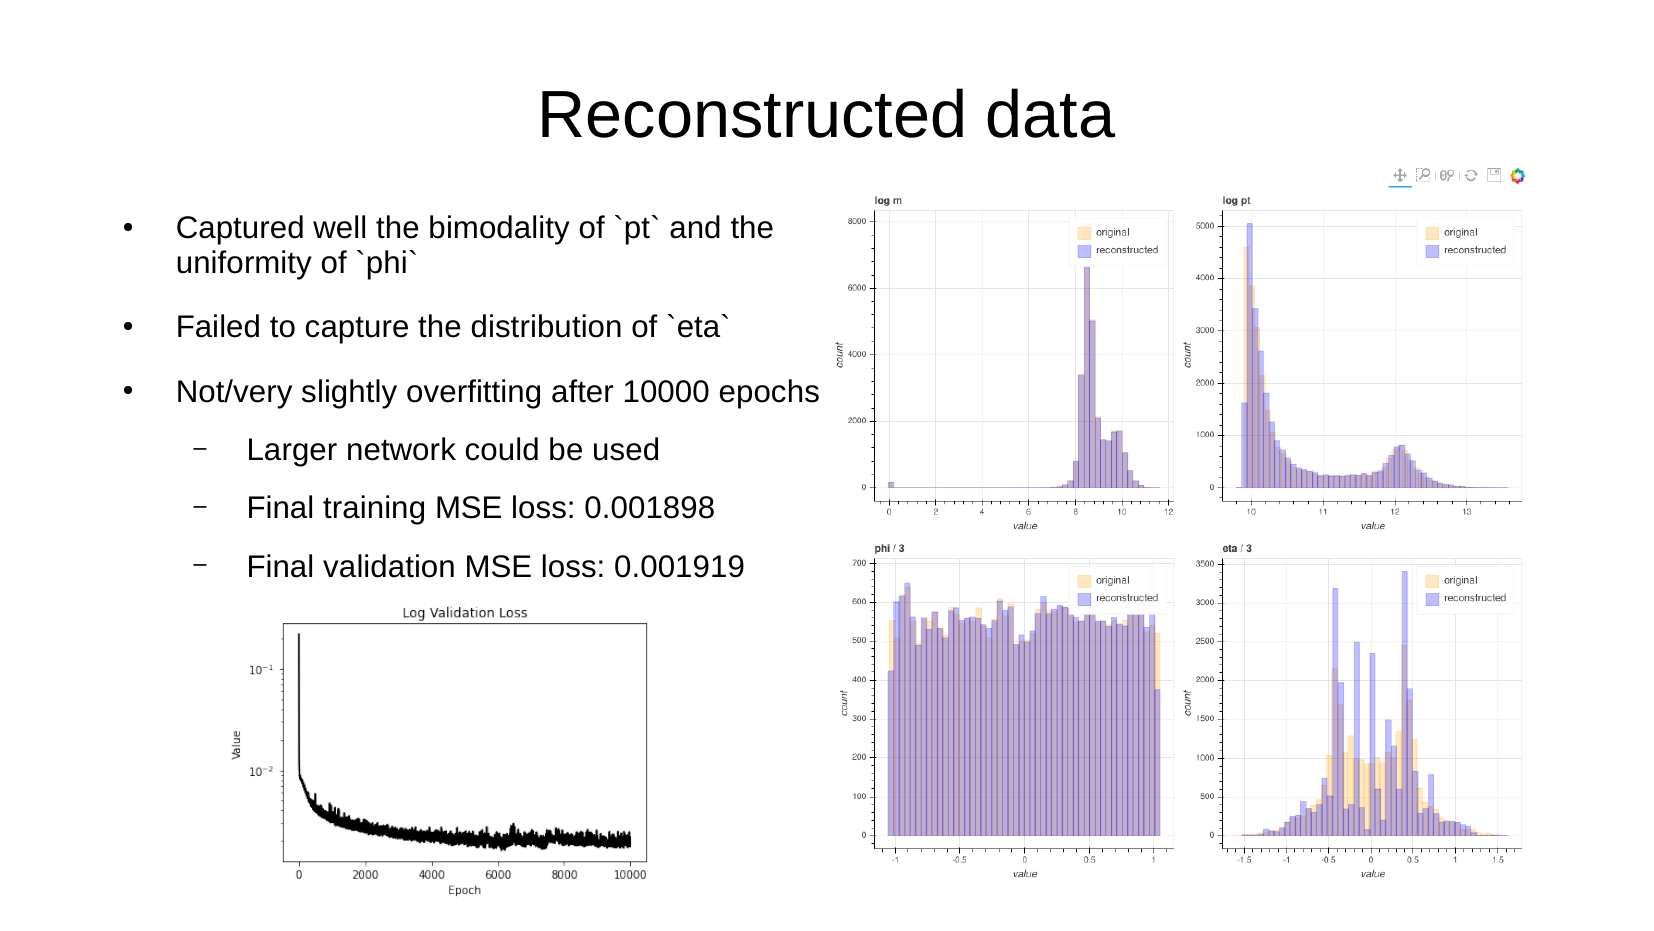

# Reconstructed data
Captured well the bimodality of `pt` and the uniformity of `phi`
Failed to capture the distribution of `eta`
Not/very slightly overfitting after 10000 epochs
Larger network could be used
Final training MSE loss: 0.001898
Final validation MSE loss: 0.001919